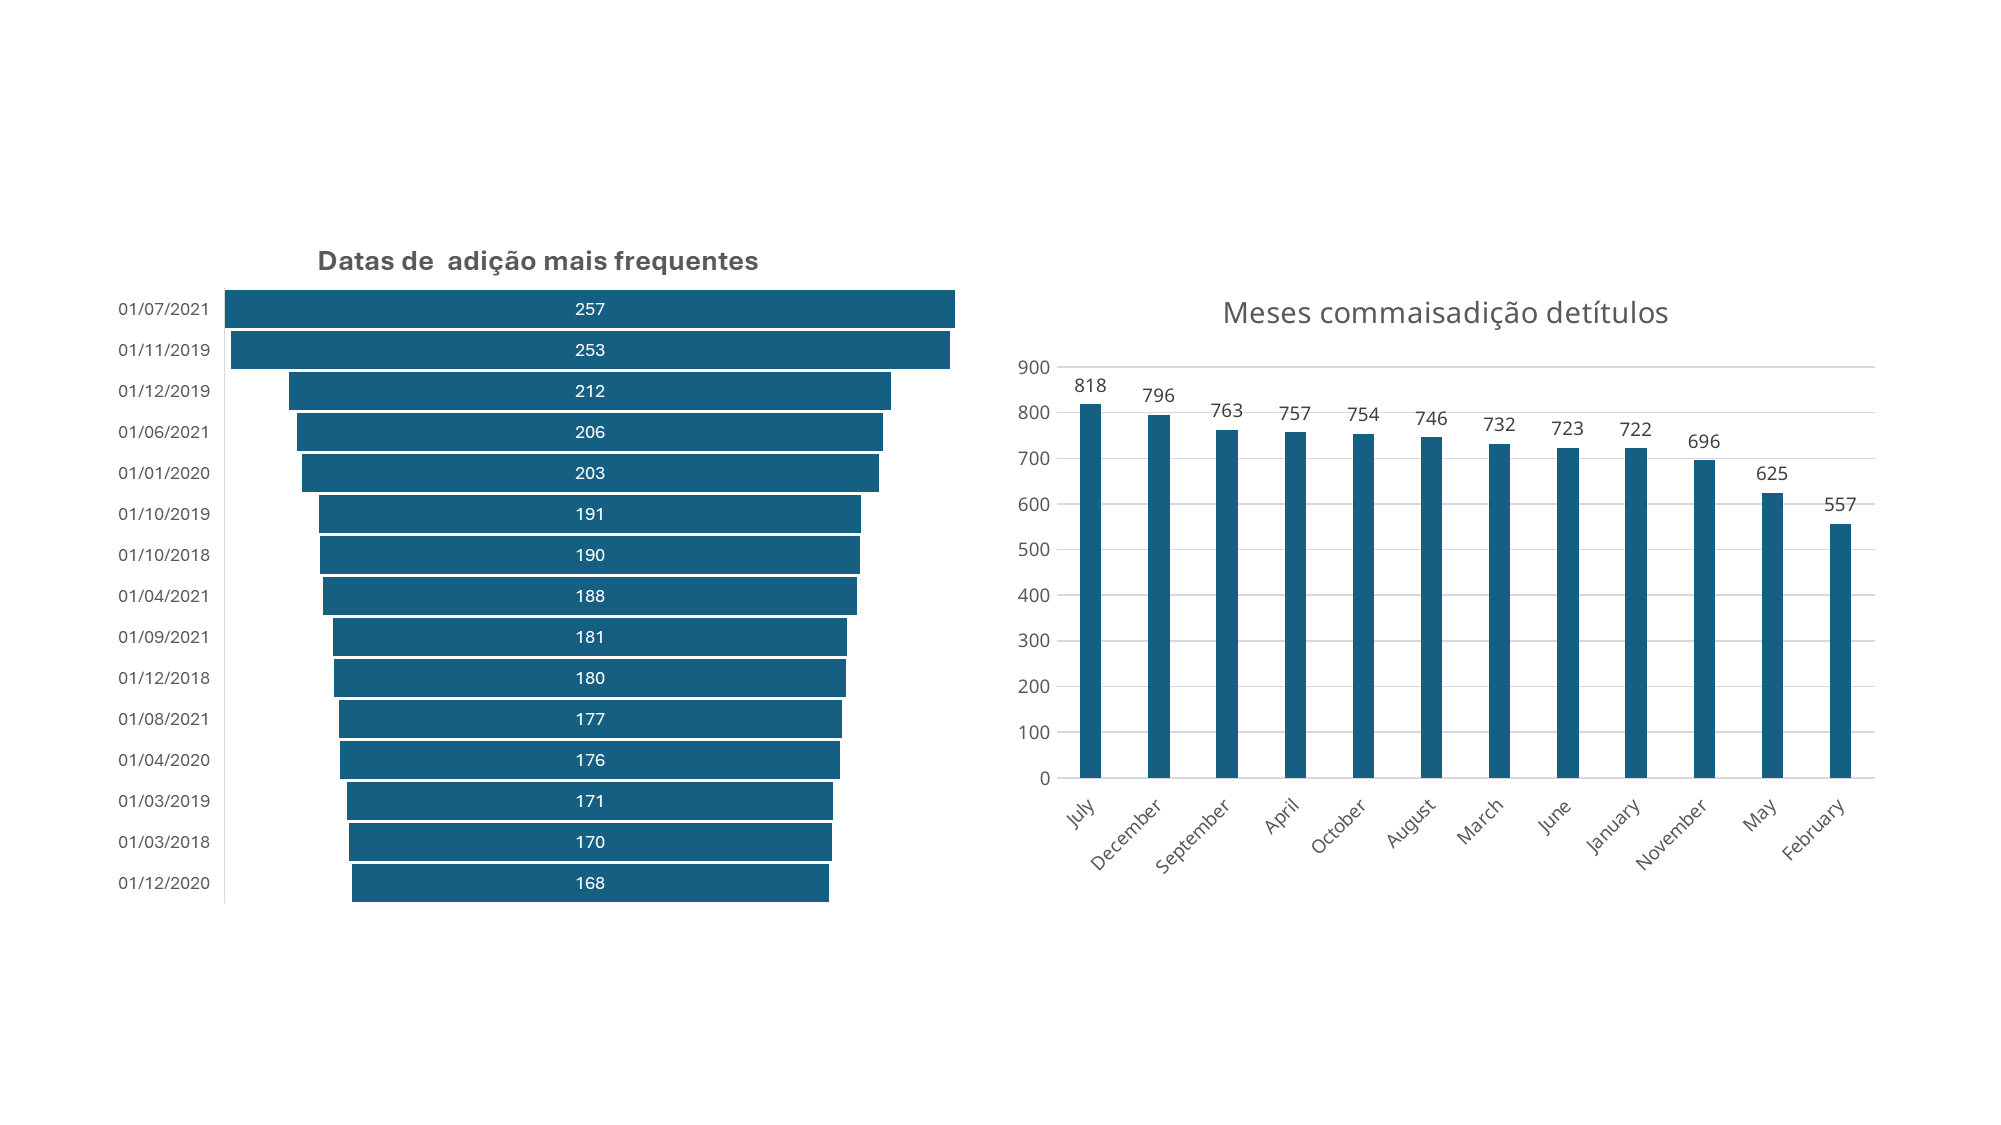

### Chart: Meses commaisadição detítulos
| Category | count |
|---|---|
| July | 818.0 |
| December | 796.0 |
| September | 763.0 |
| April | 757.0 |
| October | 754.0 |
| August | 746.0 |
| March | 732.0 |
| June | 723.0 |
| January | 722.0 |
| November | 696.0 |
| May | 625.0 |
| February | 557.0 |